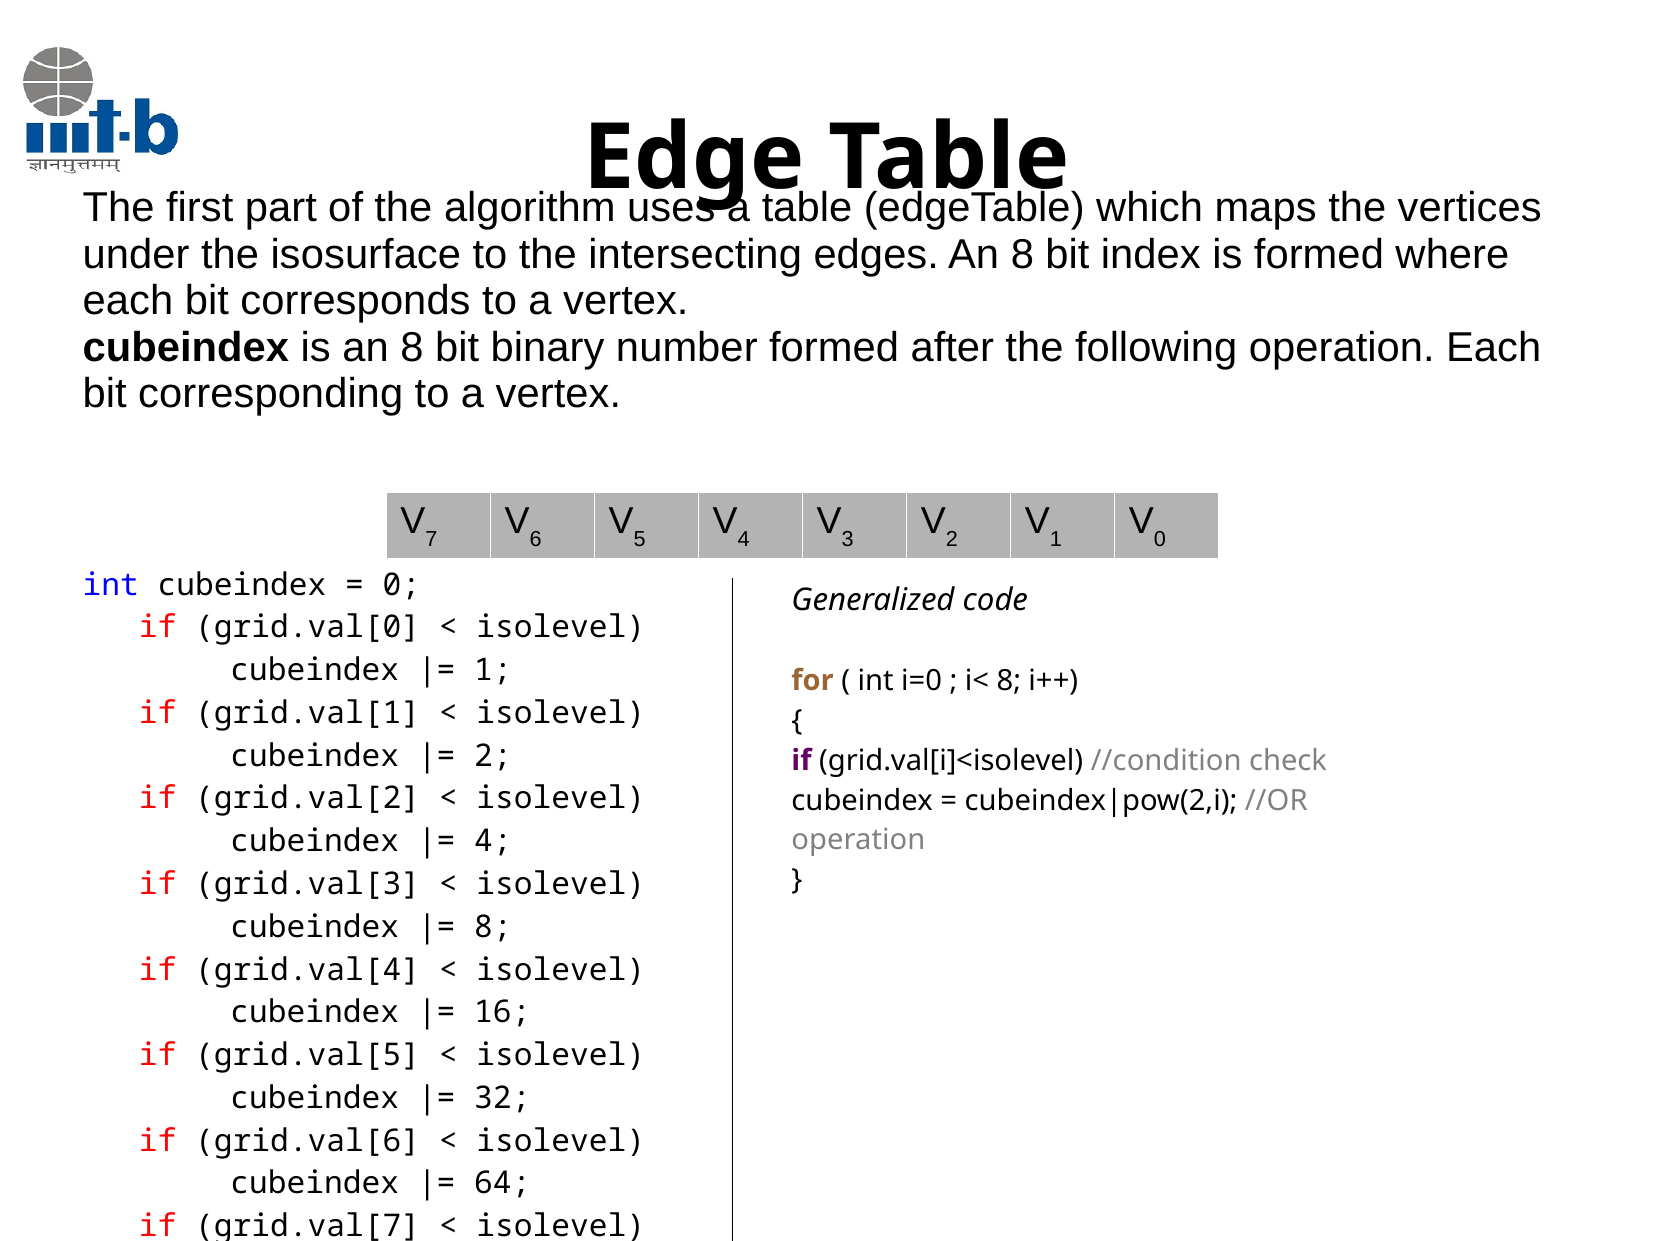

# Edge Table
The first part of the algorithm uses a table (edgeTable) which maps the vertices under the isosurface to the intersecting edges. An 8 bit index is formed where each bit corresponds to a vertex.
cubeindex is an 8 bit binary number formed after the following operation. Each bit corresponding to a vertex.
int cubeindex = 0;
 if (grid.val[0] < isolevel)
		cubeindex |= 1;
 if (grid.val[1] < isolevel)
		cubeindex |= 2;
 if (grid.val[2] < isolevel)
		cubeindex |= 4;
 if (grid.val[3] < isolevel)
		cubeindex |= 8;
 if (grid.val[4] < isolevel)
		cubeindex |= 16;
 if (grid.val[5] < isolevel)
		cubeindex |= 32;
 if (grid.val[6] < isolevel)
		cubeindex |= 64;
 if (grid.val[7] < isolevel)
		cubeindex |= 128;
| V7 | V6 | V5 | V4 | V3 | V2 | V1 | V0 |
| --- | --- | --- | --- | --- | --- | --- | --- |
Generalized code
for ( int i=0 ; i< 8; i++)
{
if (grid.val[i]<isolevel) //condition check
cubeindex = cubeindex|pow(2,i); //OR operation
}